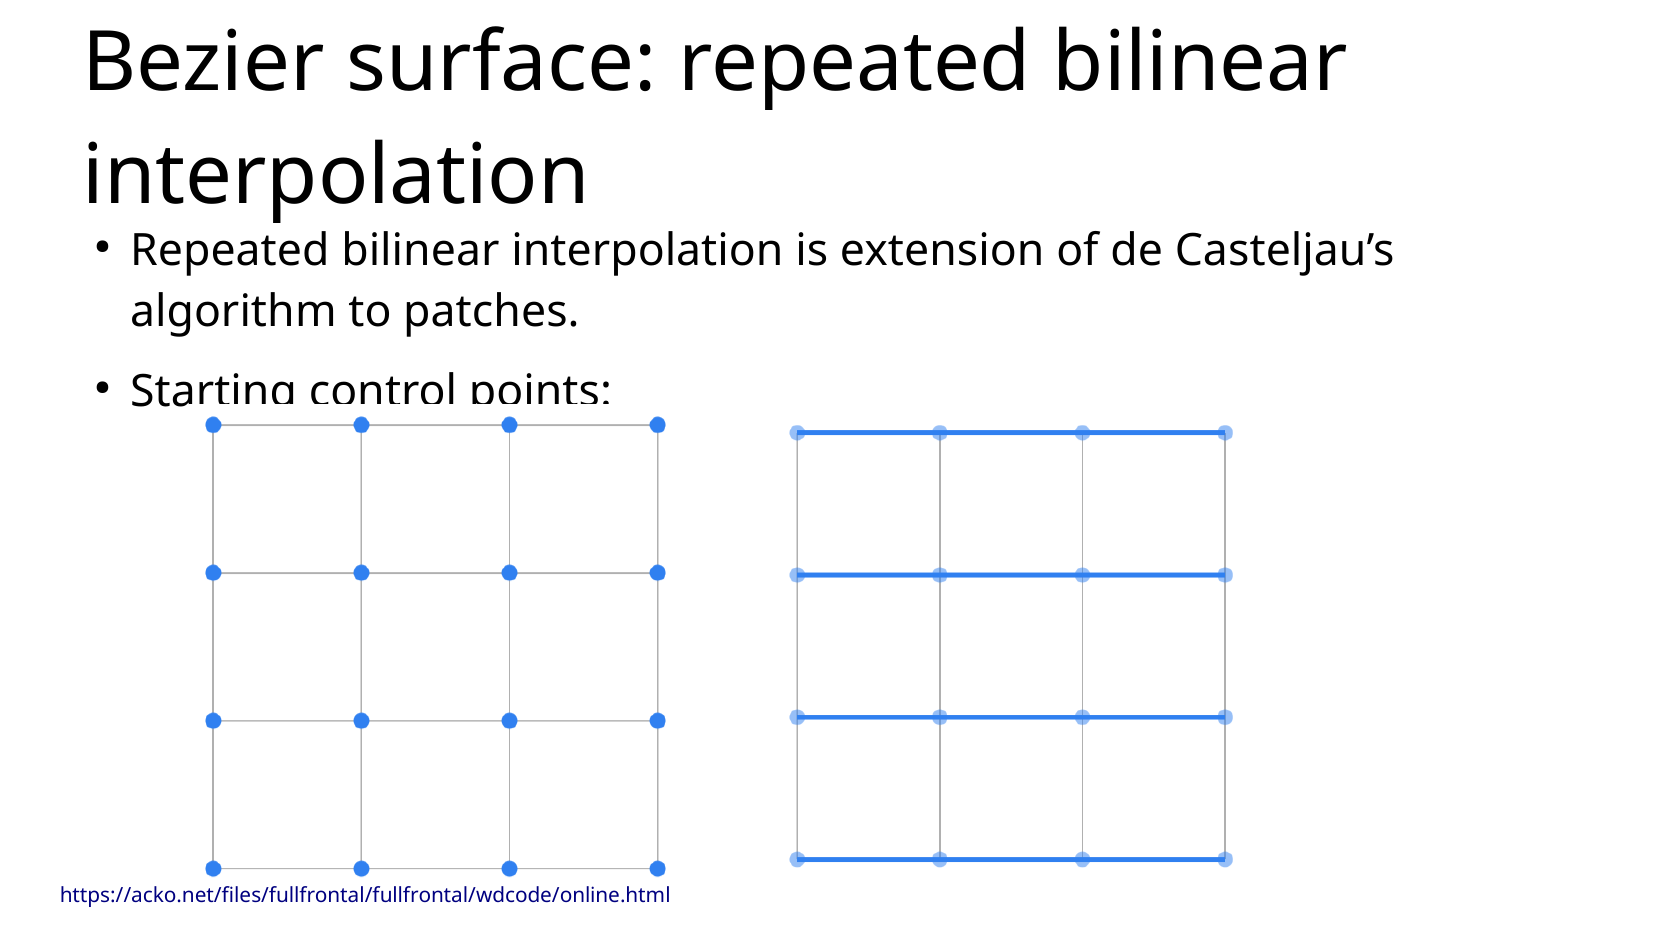

# Bezier surface: repeated bilinear interpolation
Repeated bilinear interpolation is extension of de Casteljau’s algorithm to patches.
Starting control points:
https://acko.net/files/fullfrontal/fullfrontal/wdcode/online.html